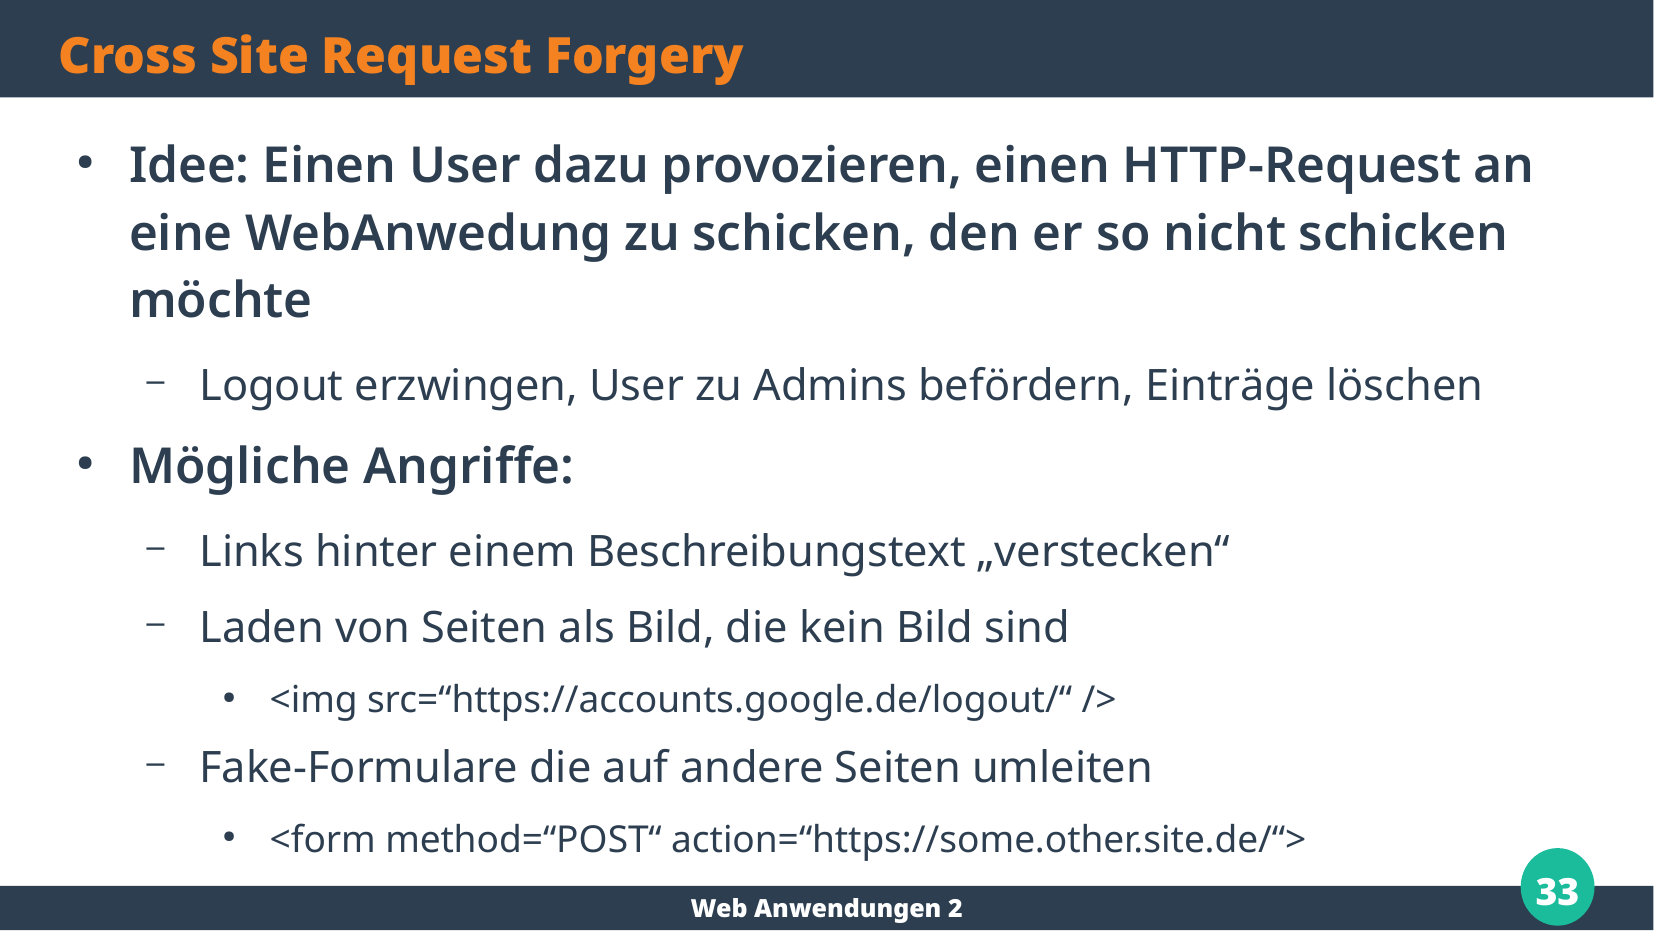

# Cross Site Request Forgery
Idee: Einen User dazu provozieren, einen HTTP-Request an eine WebAnwedung zu schicken, den er so nicht schicken möchte
Logout erzwingen, User zu Admins befördern, Einträge löschen
Mögliche Angriffe:
Links hinter einem Beschreibungstext „verstecken“
Laden von Seiten als Bild, die kein Bild sind
<img src=“https://accounts.google.de/logout/“ />
Fake-Formulare die auf andere Seiten umleiten
<form method=“POST“ action=“https://some.other.site.de/“>
33